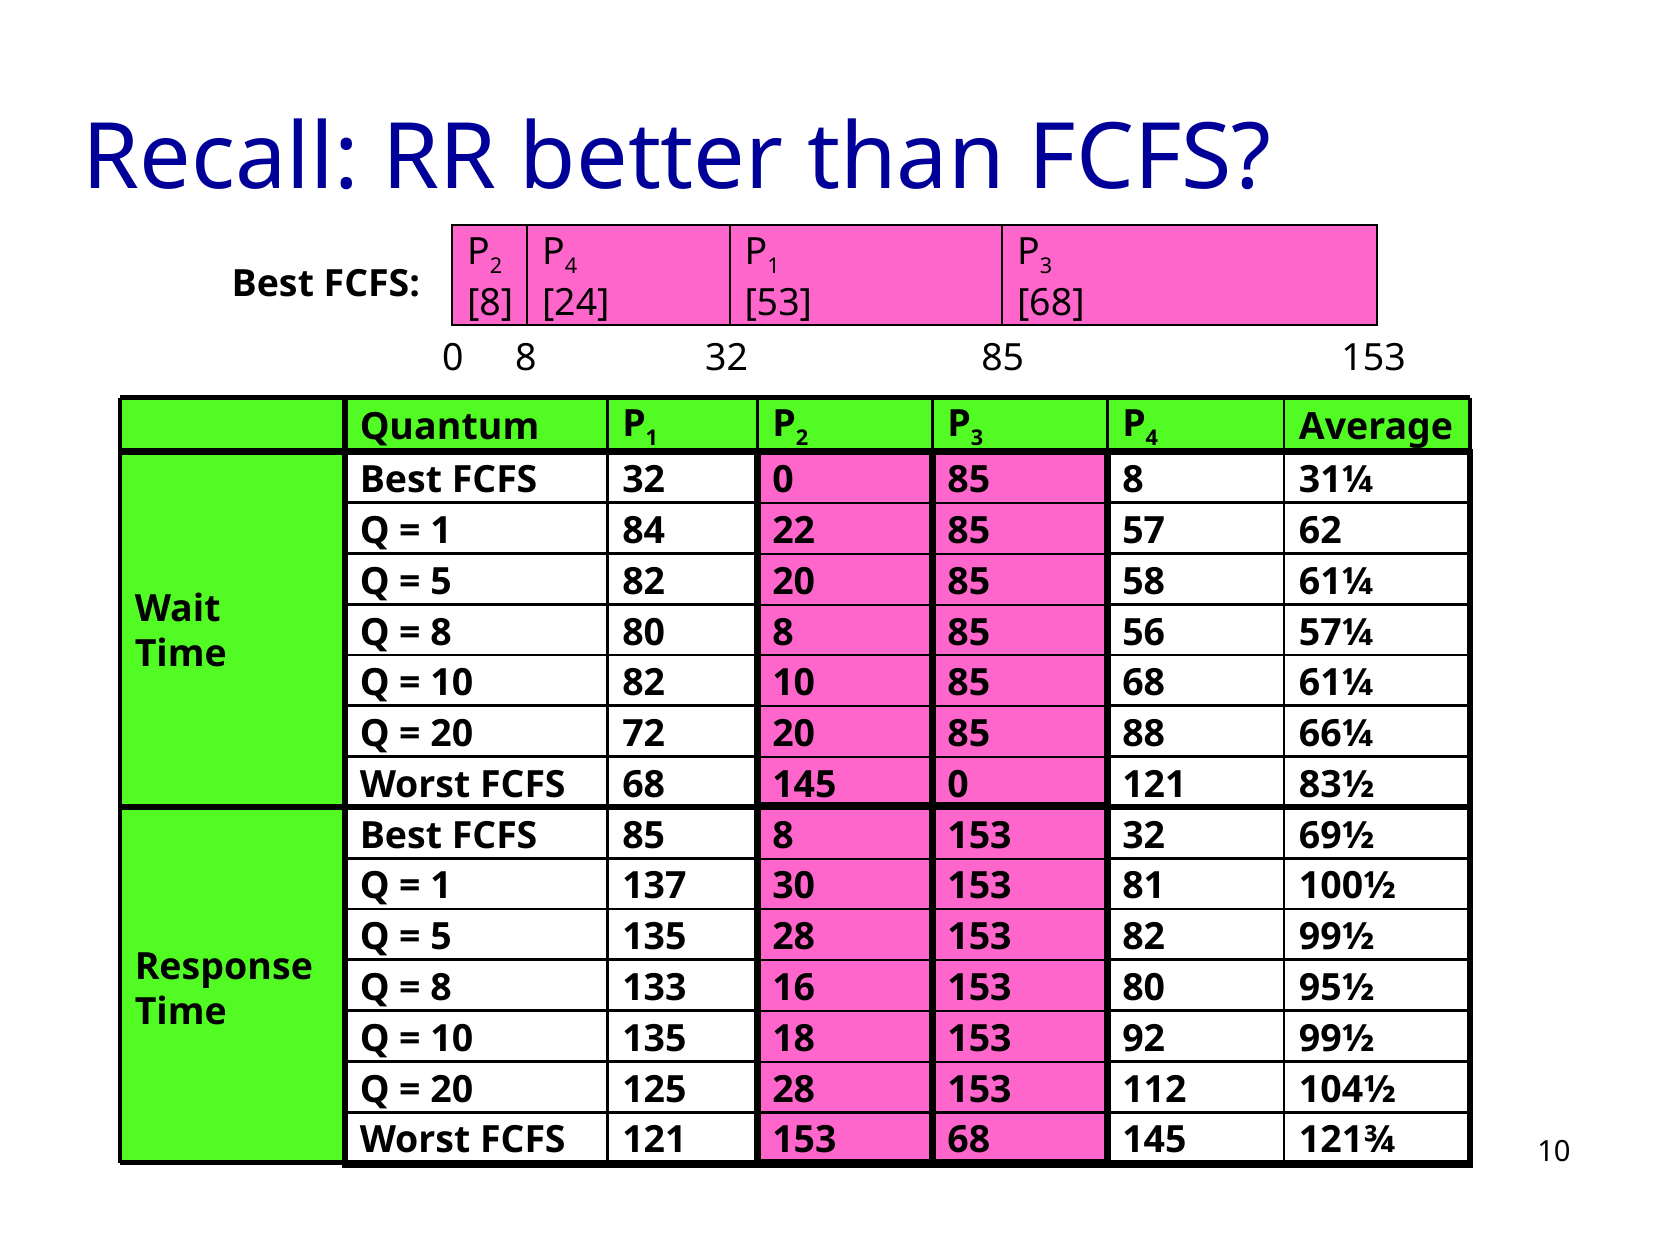

# Recall: RR better than FCFS?
P2
[8]
P4
[24]
P1
[53]
P3
[68]
0
8
32
85
153
Best FCFS:
Quantum
P1
P2
P3
P4
Average
Wait
Time
Best FCFS
32
0
85
8
31¼
Worst FCFS
68
145
0
121
83½
Best FCFS
85
8
153
32
69½
Worst FCFS
121
153
68
145
121¾
Q = 1
84
22
85
57
62
Q = 20
72
20
85
88
66¼
Q = 1
137
30
153
81
100½
Q = 20
125
28
153
112
104½
Q = 5
82
20
85
58
61¼
Q = 10
82
10
85
68
61¼
Q = 5
135
28
153
82
99½
Q = 10
135
18
153
92
99½
Q = 8
80
8
85
56
57¼
Q = 8
133
16
153
80
95½
Response
Time
10